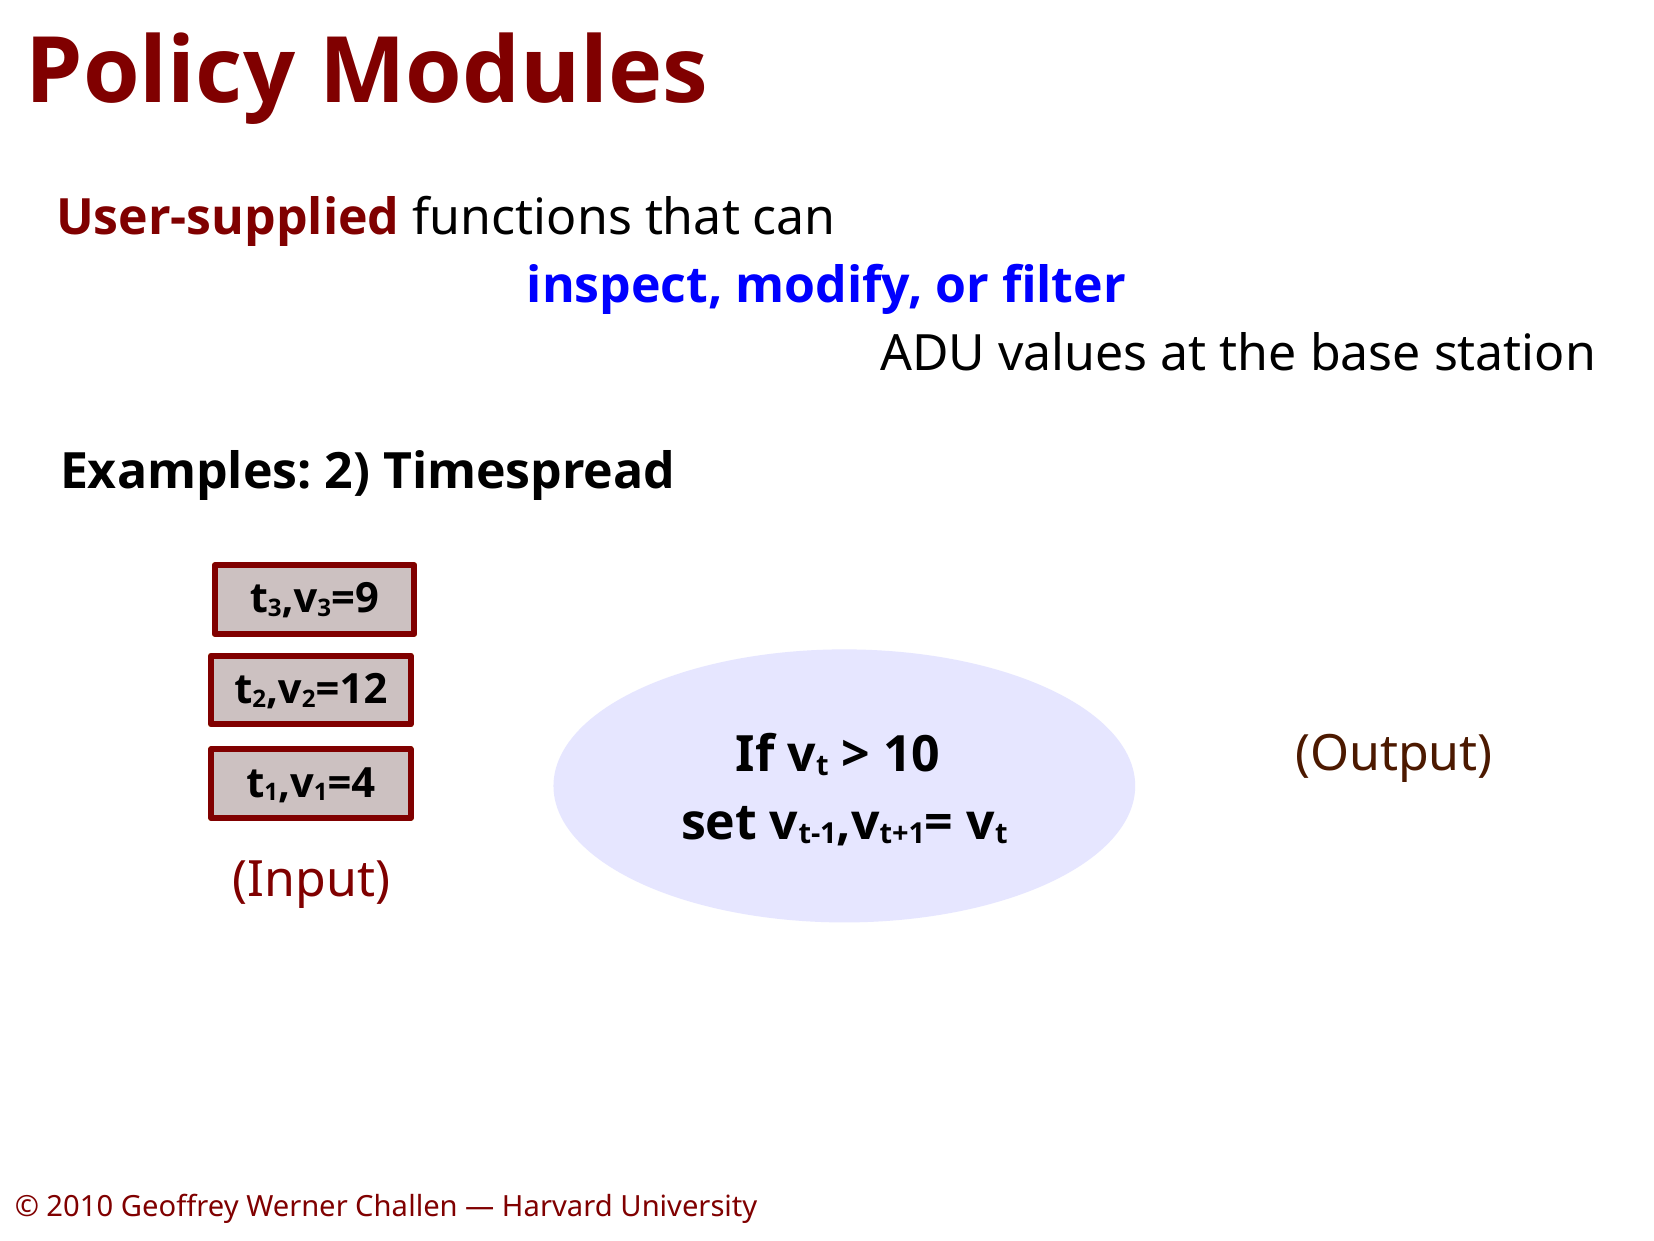

# Policy Modules
User-supplied functions that can
inspect, modify, or filter
ADU values at the base station
Examples: 2) Timespread
t3,v3=9
t3,v3=9
If vt > 10
set vt-1,vt+1= vt
t2,v2=12
t2,v2=12
(Output)
t1,v1=4
t1,v1=4
t2,v2=12
t3,v3=12
t1,v1=12
(Input)